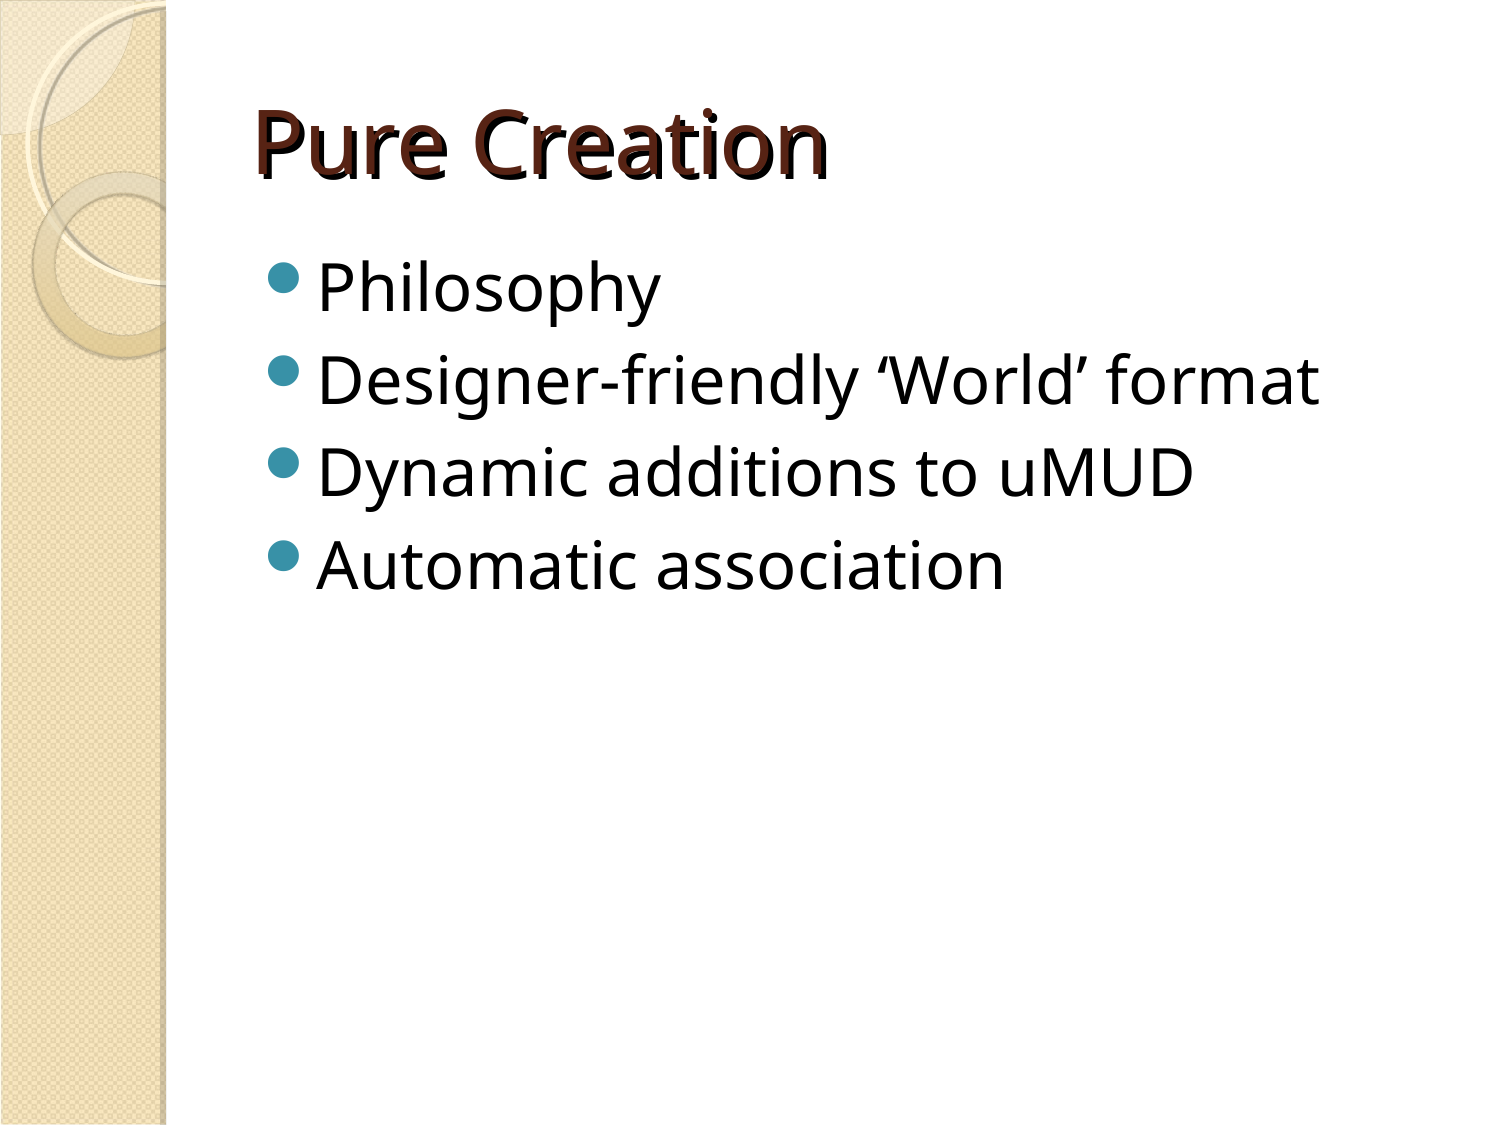

# Pure Creation
Philosophy
Designer-friendly ‘World’ format
Dynamic additions to uMUD
Automatic association